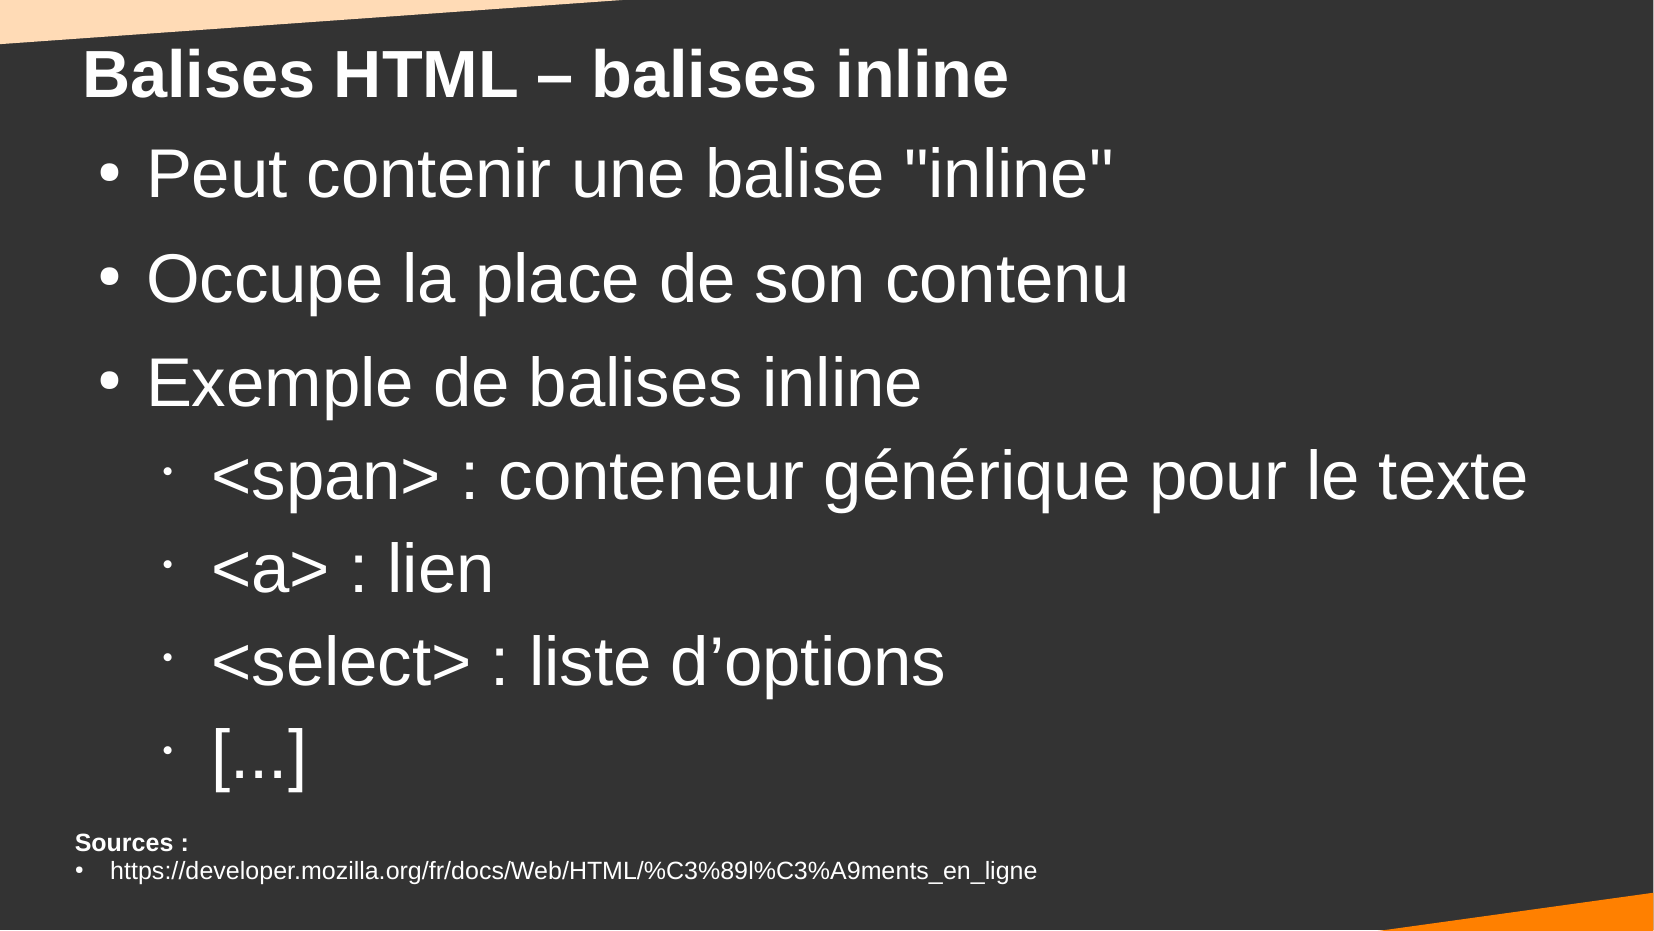

# Balises HTML – balises inline
Peut contenir une balise "inline"
Occupe la place de son contenu
Exemple de balises inline
<span> : conteneur générique pour le texte
<a> : lien
<select> : liste d’options
[...]
Sources :
https://developer.mozilla.org/fr/docs/Web/HTML/%C3%89l%C3%A9ments_en_ligne